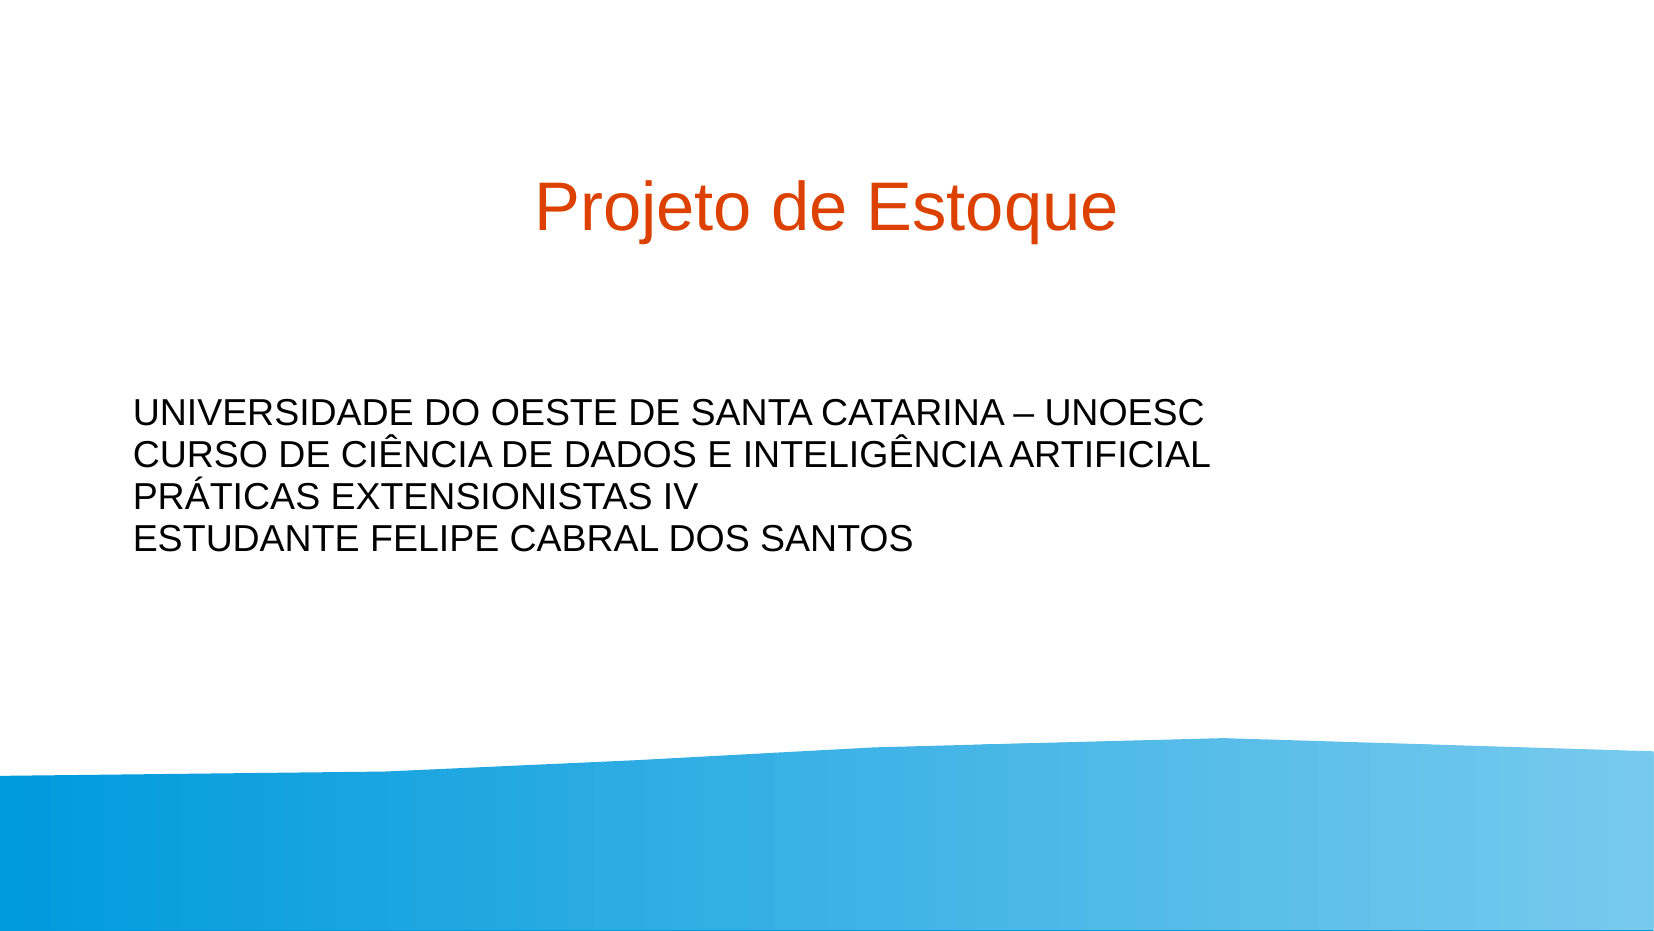

# Projeto de Estoque
UNIVERSIDADE DO OESTE DE SANTA CATARINA – UNOESC
CURSO DE CIÊNCIA DE DADOS E INTELIGÊNCIA ARTIFICIAL
PRÁTICAS EXTENSIONISTAS IV
ESTUDANTE FELIPE CABRAL DOS SANTOS